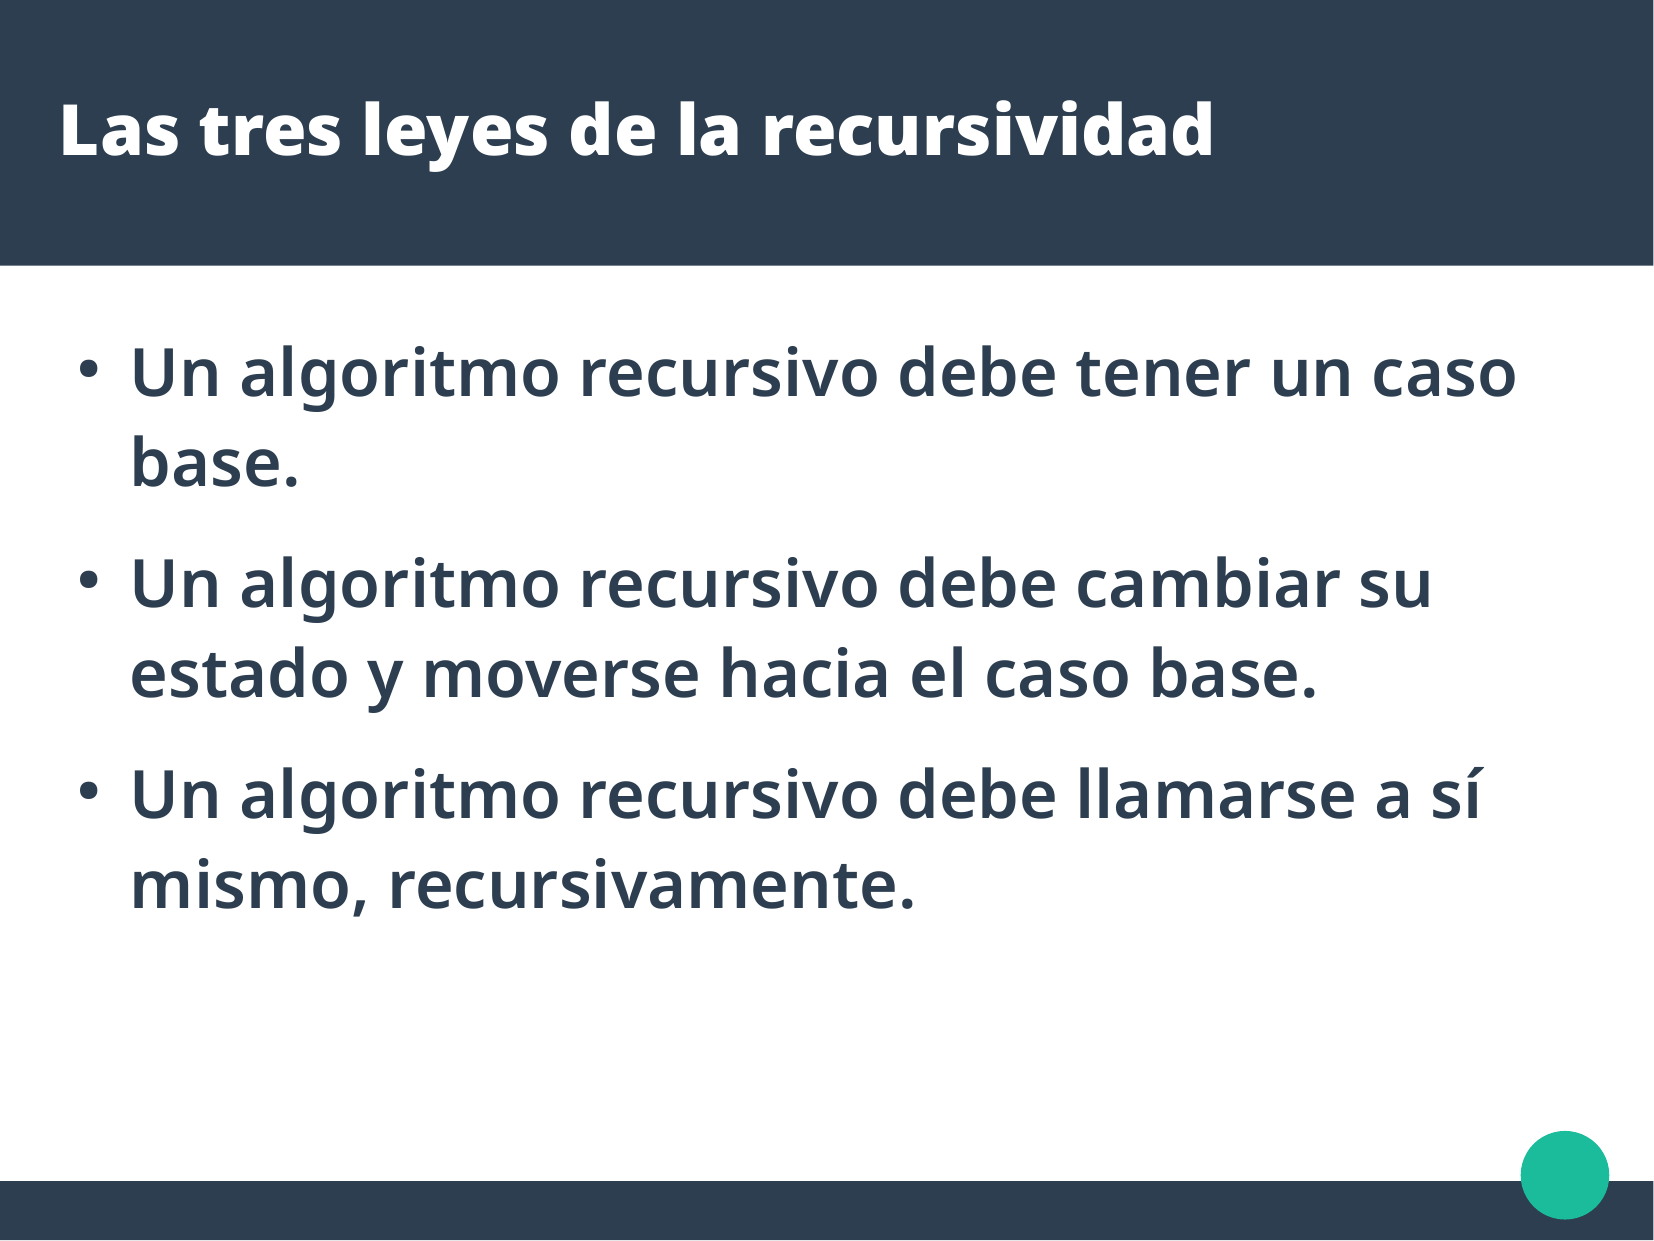

# Las tres leyes de la recursividad
Un algoritmo recursivo debe tener un caso base.
Un algoritmo recursivo debe cambiar su estado y moverse hacia el caso base.
Un algoritmo recursivo debe llamarse a sí mismo, recursivamente.